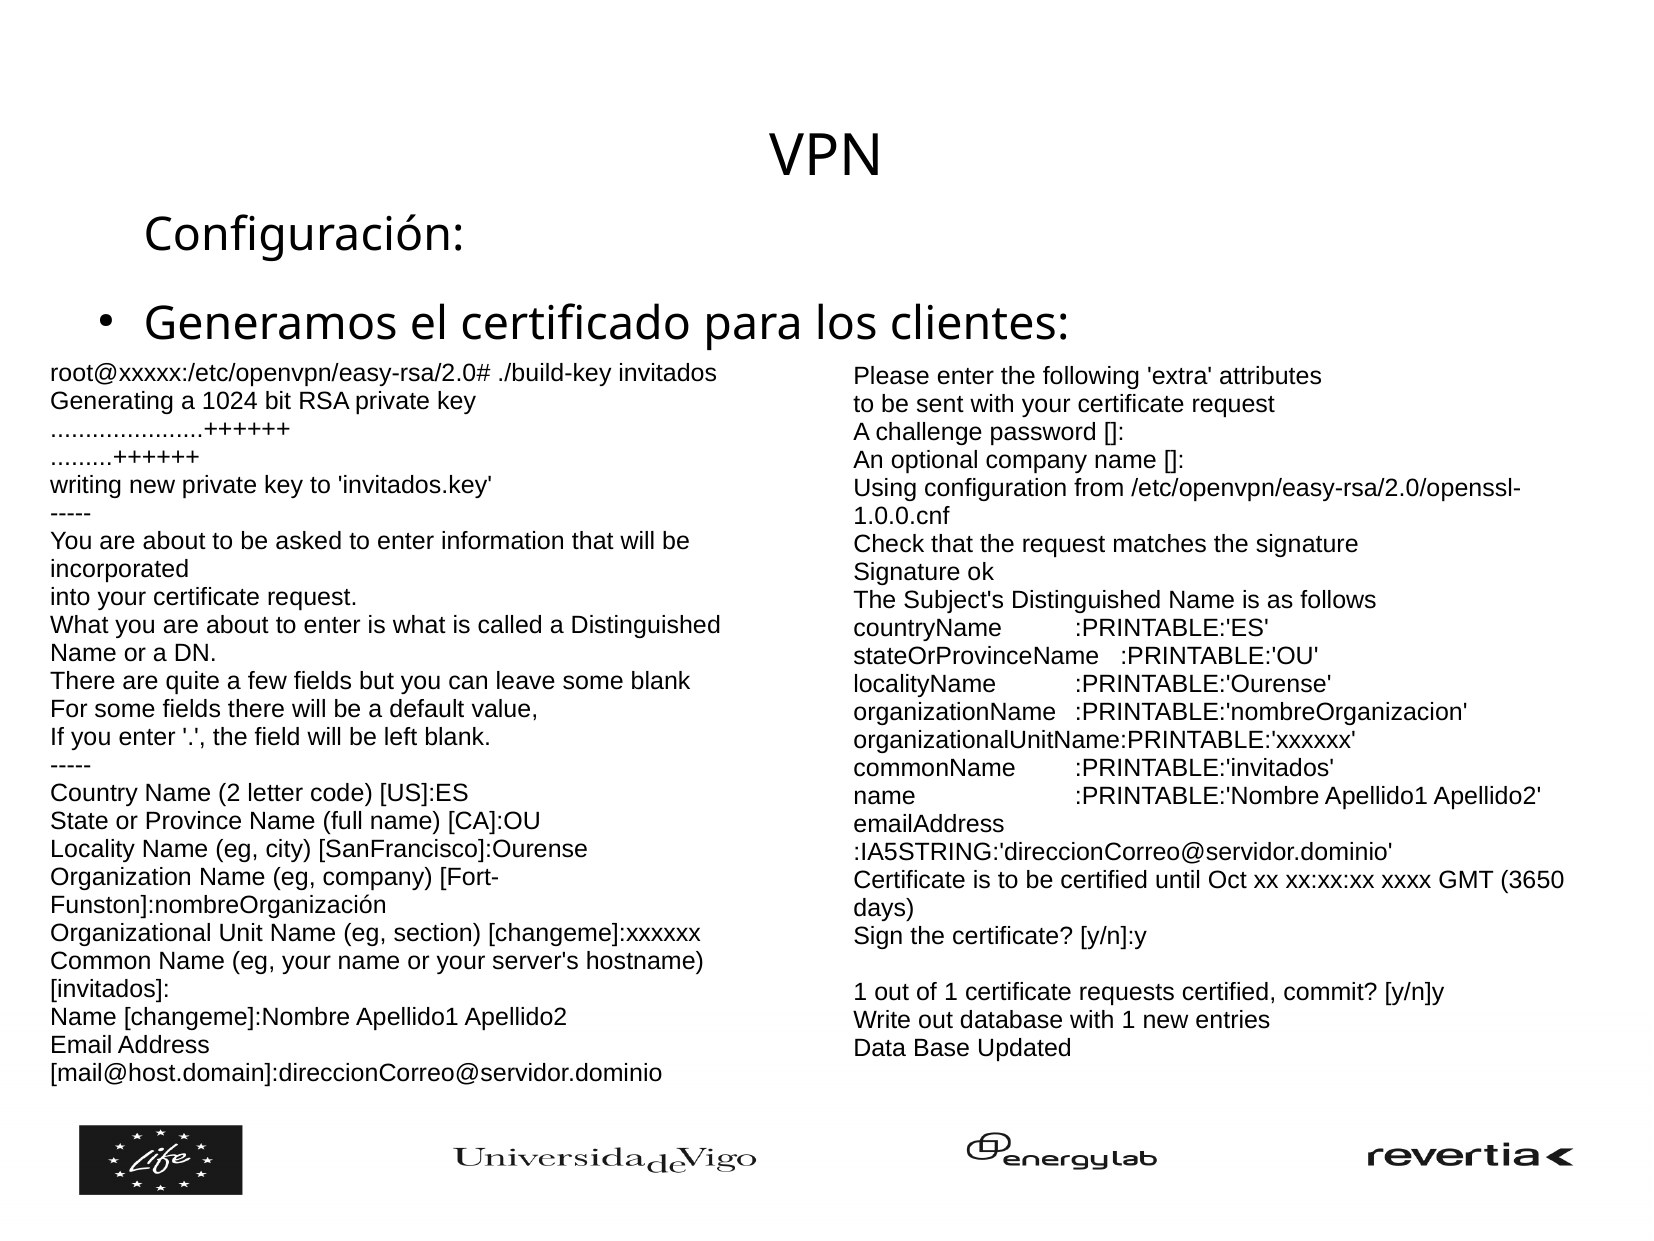

# VPN
Configuración:
Generamos el certificado para los clientes:
root@xxxxx:/etc/openvpn/easy-rsa/2.0# ./build-key invitados
Generating a 1024 bit RSA private key
......................++++++
.........++++++
writing new private key to 'invitados.key'
-----
You are about to be asked to enter information that will be incorporated
into your certificate request.
What you are about to enter is what is called a Distinguished Name or a DN.
There are quite a few fields but you can leave some blank
For some fields there will be a default value,
If you enter '.', the field will be left blank.
-----
Country Name (2 letter code) [US]:ES
State or Province Name (full name) [CA]:OU
Locality Name (eg, city) [SanFrancisco]:Ourense
Organization Name (eg, company) [Fort-Funston]:nombreOrganización
Organizational Unit Name (eg, section) [changeme]:xxxxxx
Common Name (eg, your name or your server's hostname) [invitados]:
Name [changeme]:Nombre Apellido1 Apellido2
Email Address [mail@host.domain]:direccionCorreo@servidor.dominio
Please enter the following 'extra' attributes
to be sent with your certificate request
A challenge password []:
An optional company name []:
Using configuration from /etc/openvpn/easy-rsa/2.0/openssl-1.0.0.cnf
Check that the request matches the signature
Signature ok
The Subject's Distinguished Name is as follows
countryName 	:PRINTABLE:'ES'
stateOrProvinceName :PRINTABLE:'OU'
localityName 	:PRINTABLE:'Ourense'
organizationName 	:PRINTABLE:'nombreOrganizacion'
organizationalUnitName:PRINTABLE:'xxxxxx'
commonName 	:PRINTABLE:'invitados'
name 	:PRINTABLE:'Nombre Apellido1 Apellido2'
emailAddress 	:IA5STRING:'direccionCorreo@servidor.dominio'
Certificate is to be certified until Oct xx xx:xx:xx xxxx GMT (3650 days)
Sign the certificate? [y/n]:y
1 out of 1 certificate requests certified, commit? [y/n]y
Write out database with 1 new entries
Data Base Updated